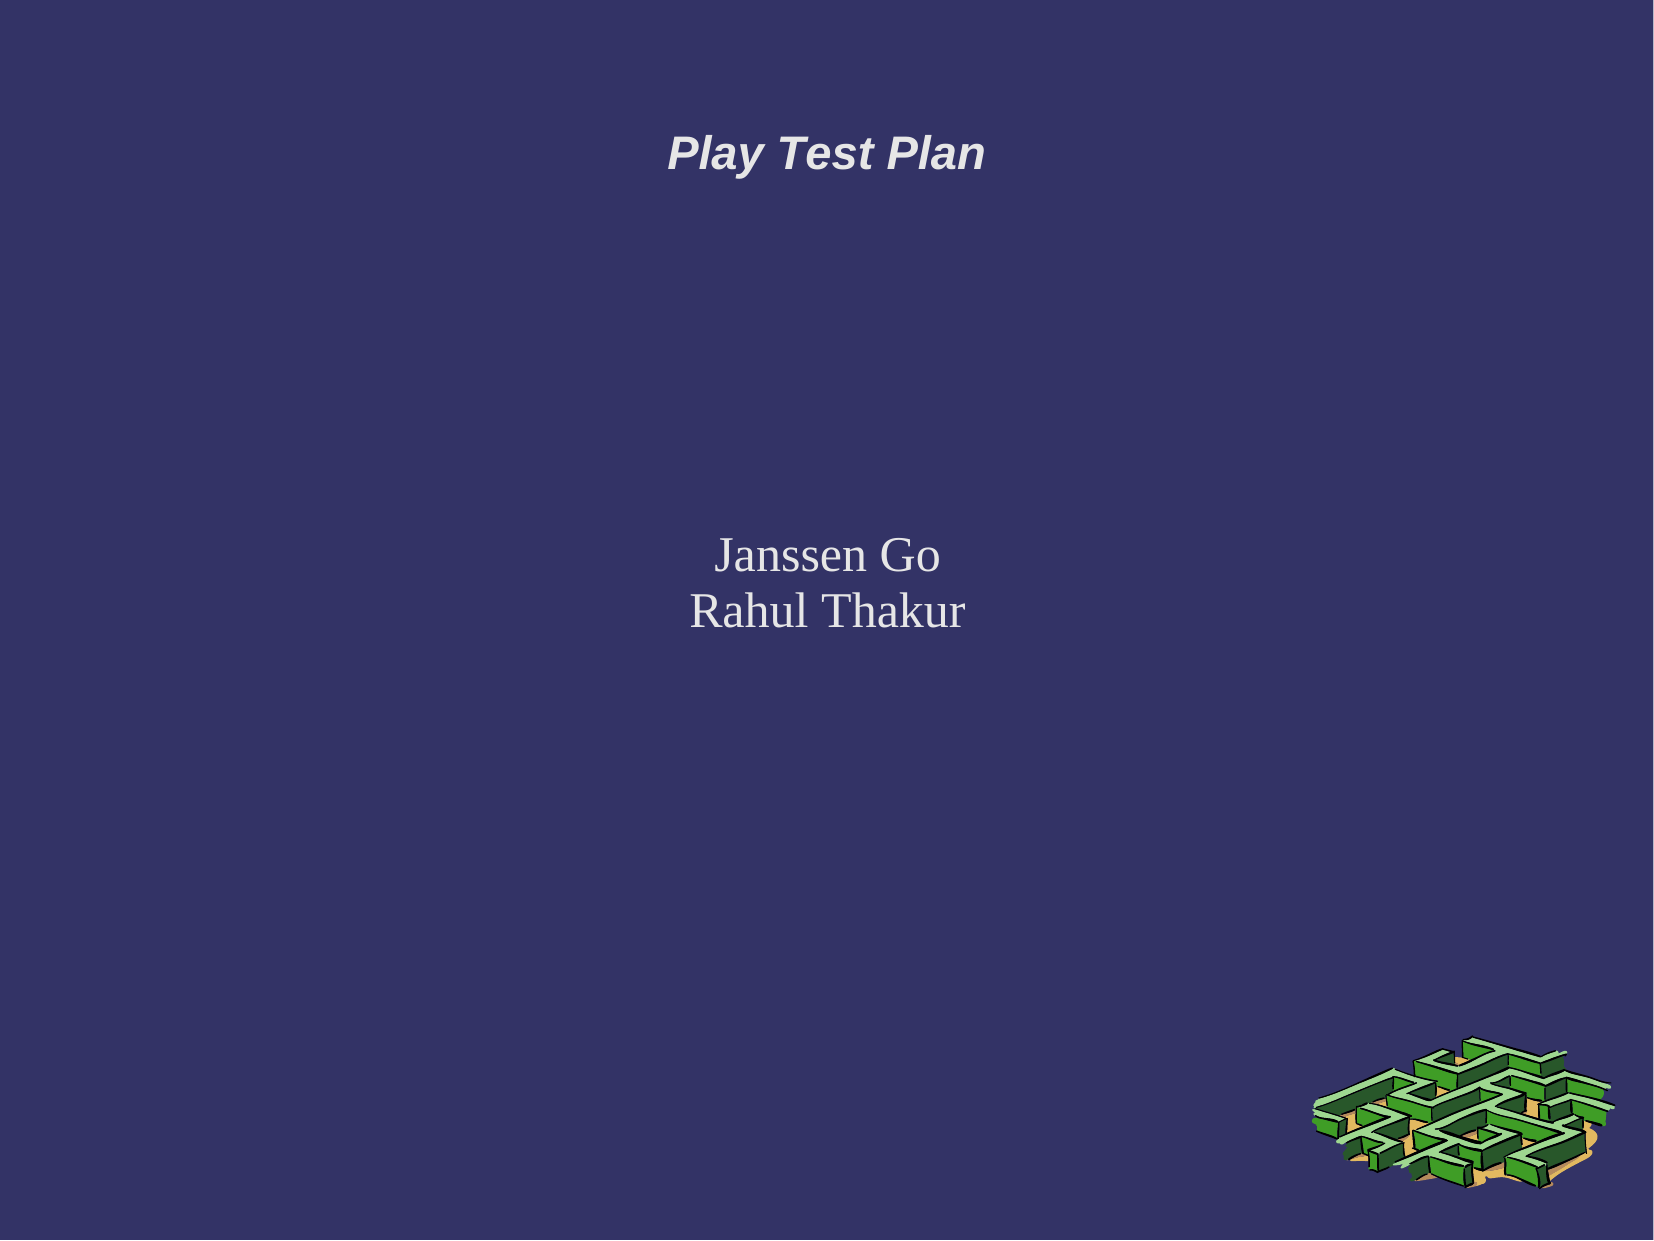

Janssen Go
Rahul Thakur
# Play Test Plan